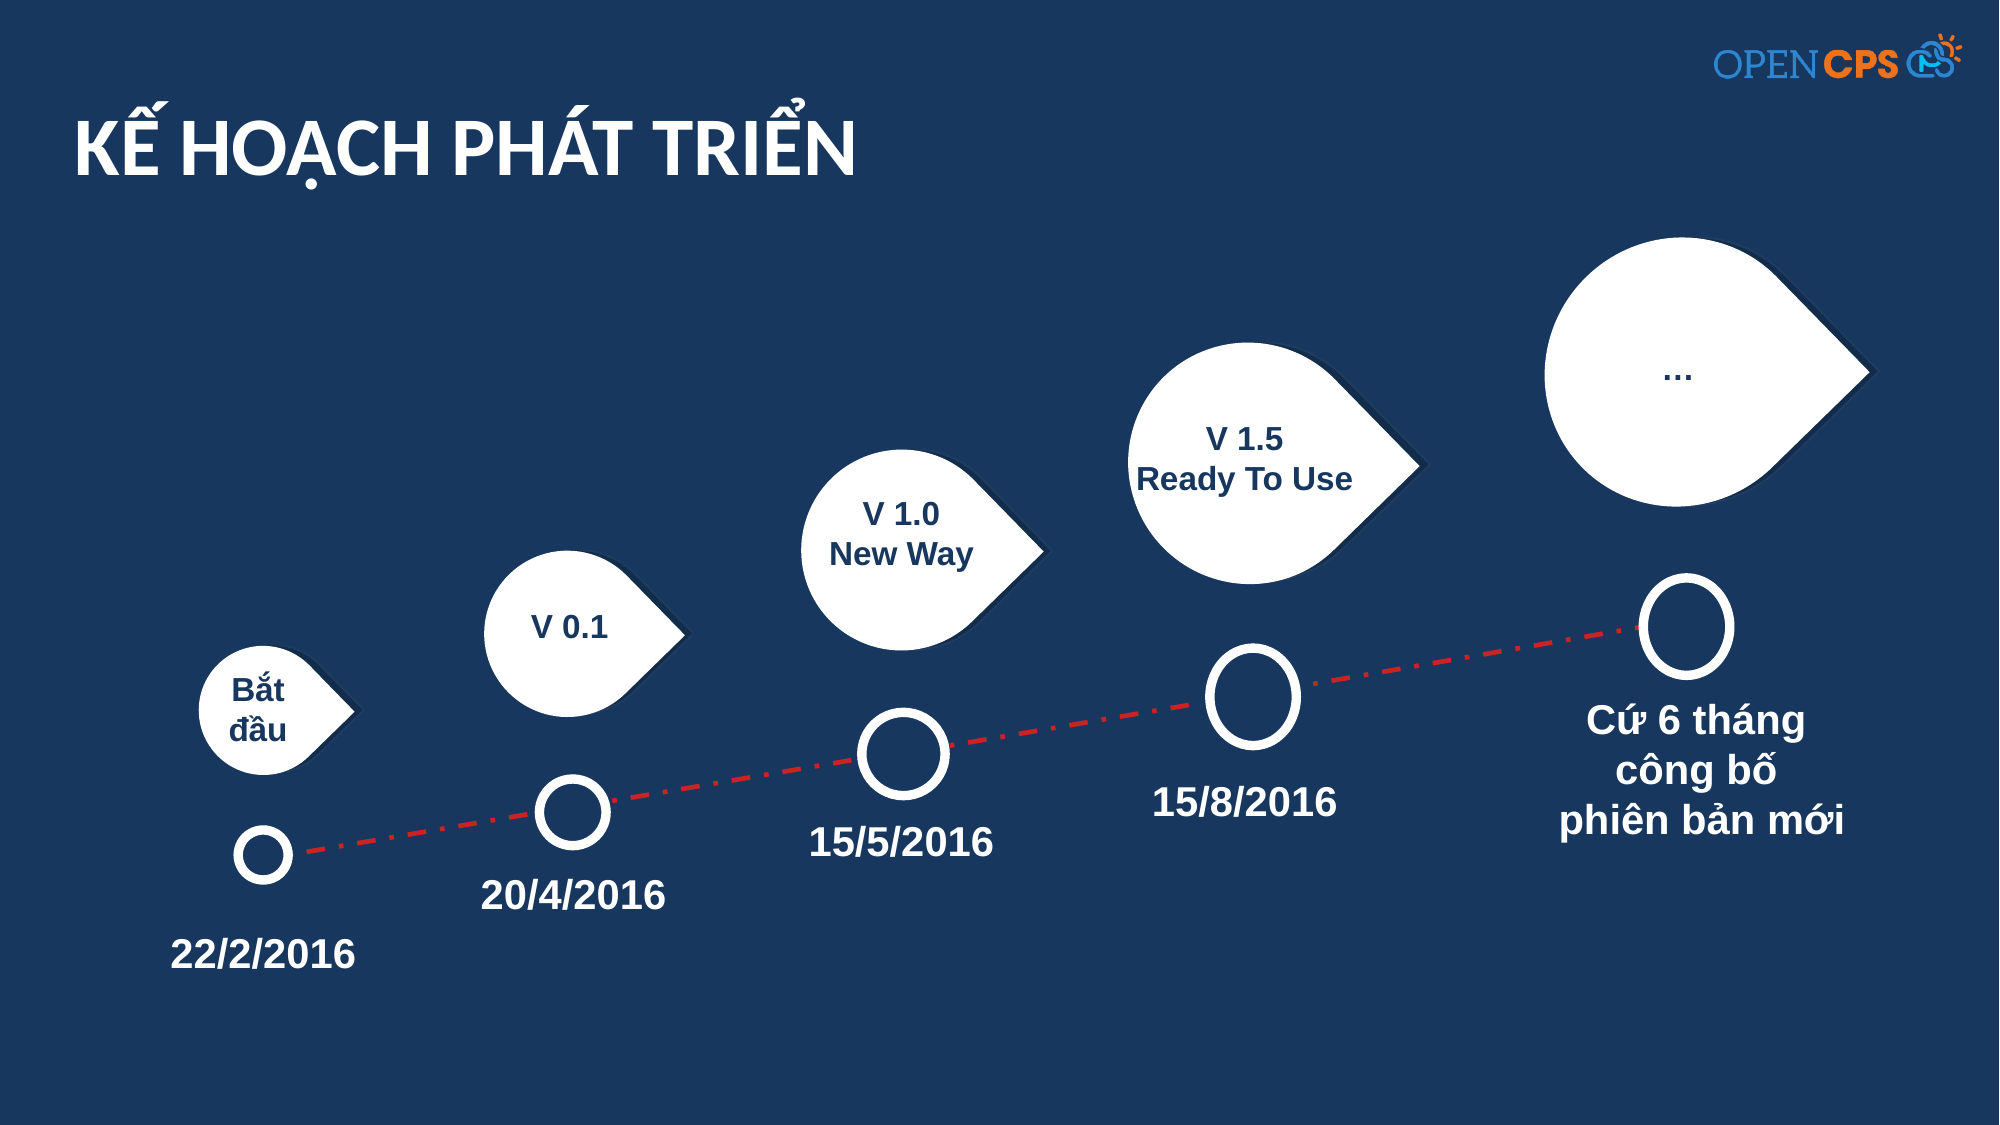

KẾ HOẠCH PHÁT TRIỂN
…
V 1.5
Ready To Use
V 1.0
New Way
V 0.1
Bắt đầu
Cứ 6 tháng
công bố
phiên bản mới
15/8/2016
15/5/2016
20/4/2016
22/2/2016